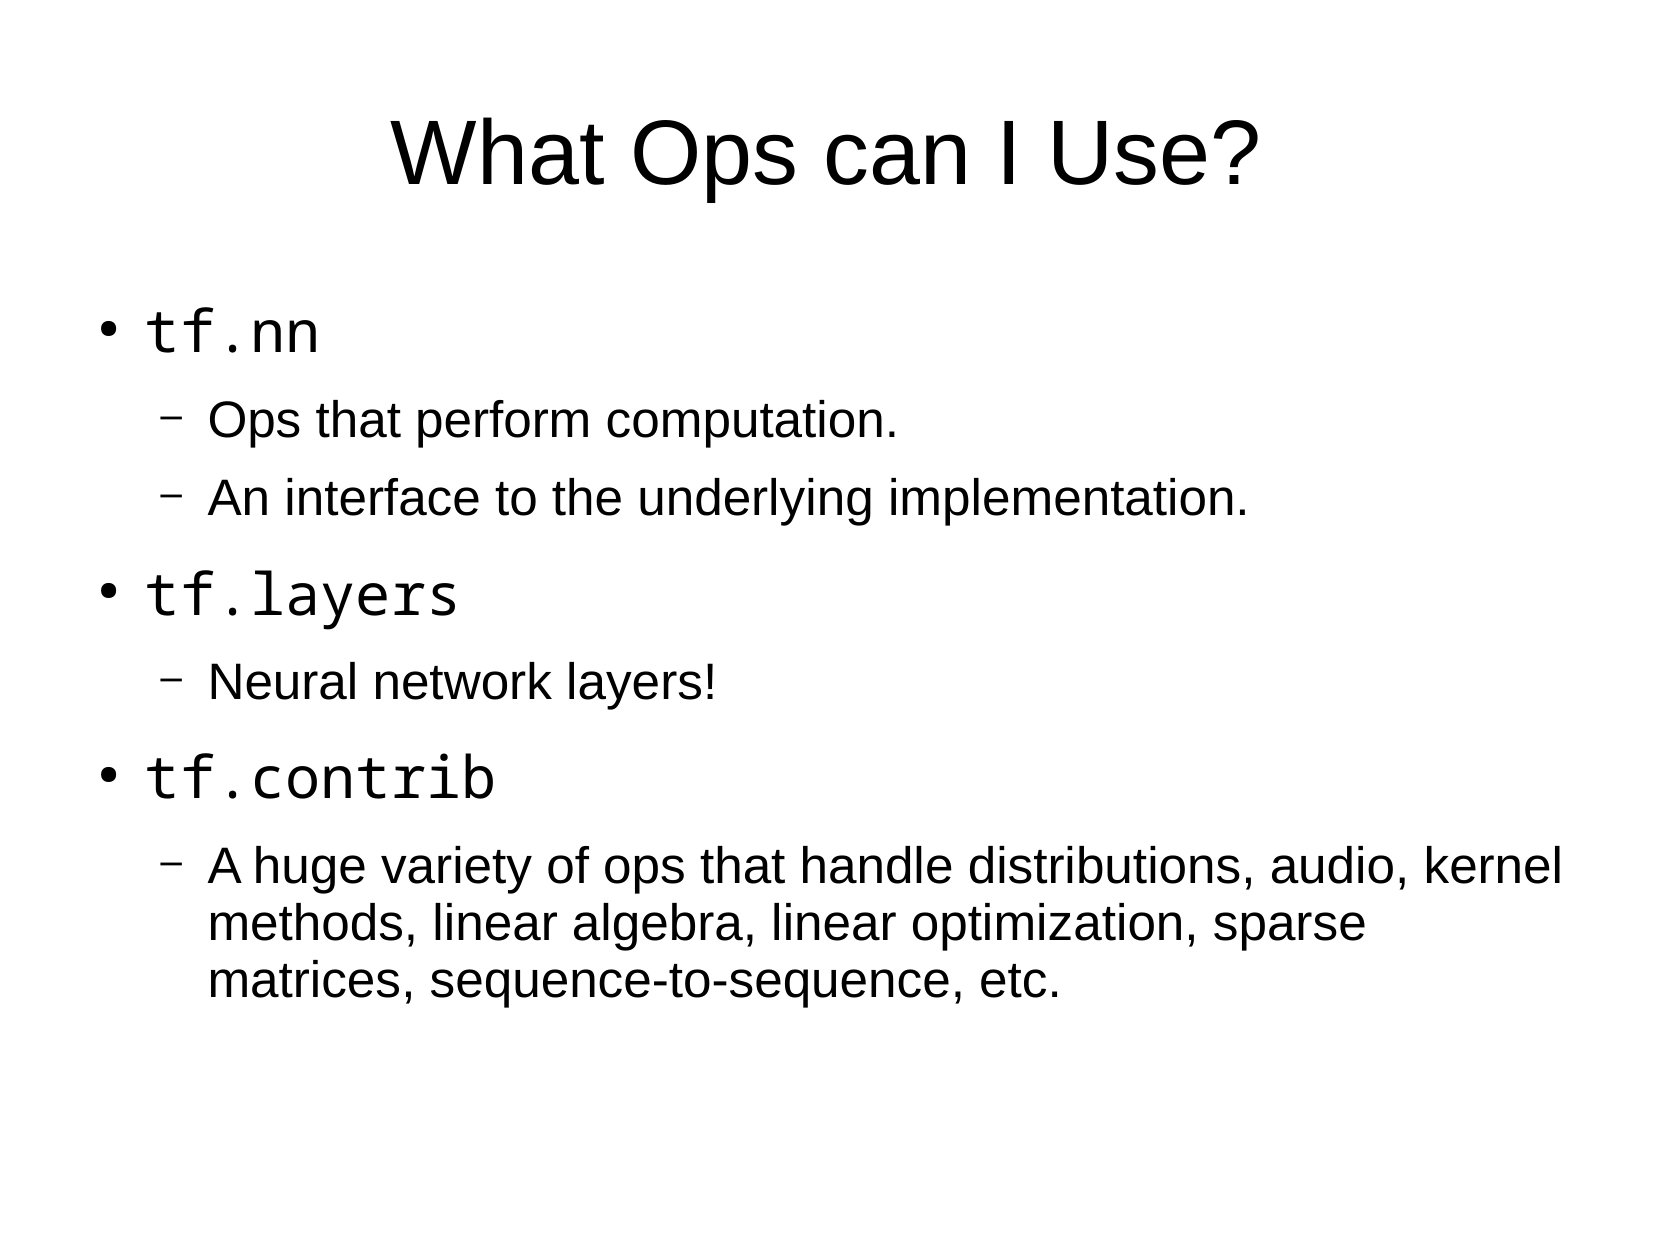

# What Ops can I Use?
tf.nn
Ops that perform computation.
An interface to the underlying implementation.
tf.layers
Neural network layers!
tf.contrib
A huge variety of ops that handle distributions, audio, kernel methods, linear algebra, linear optimization, sparse matrices, sequence-to-sequence, etc.